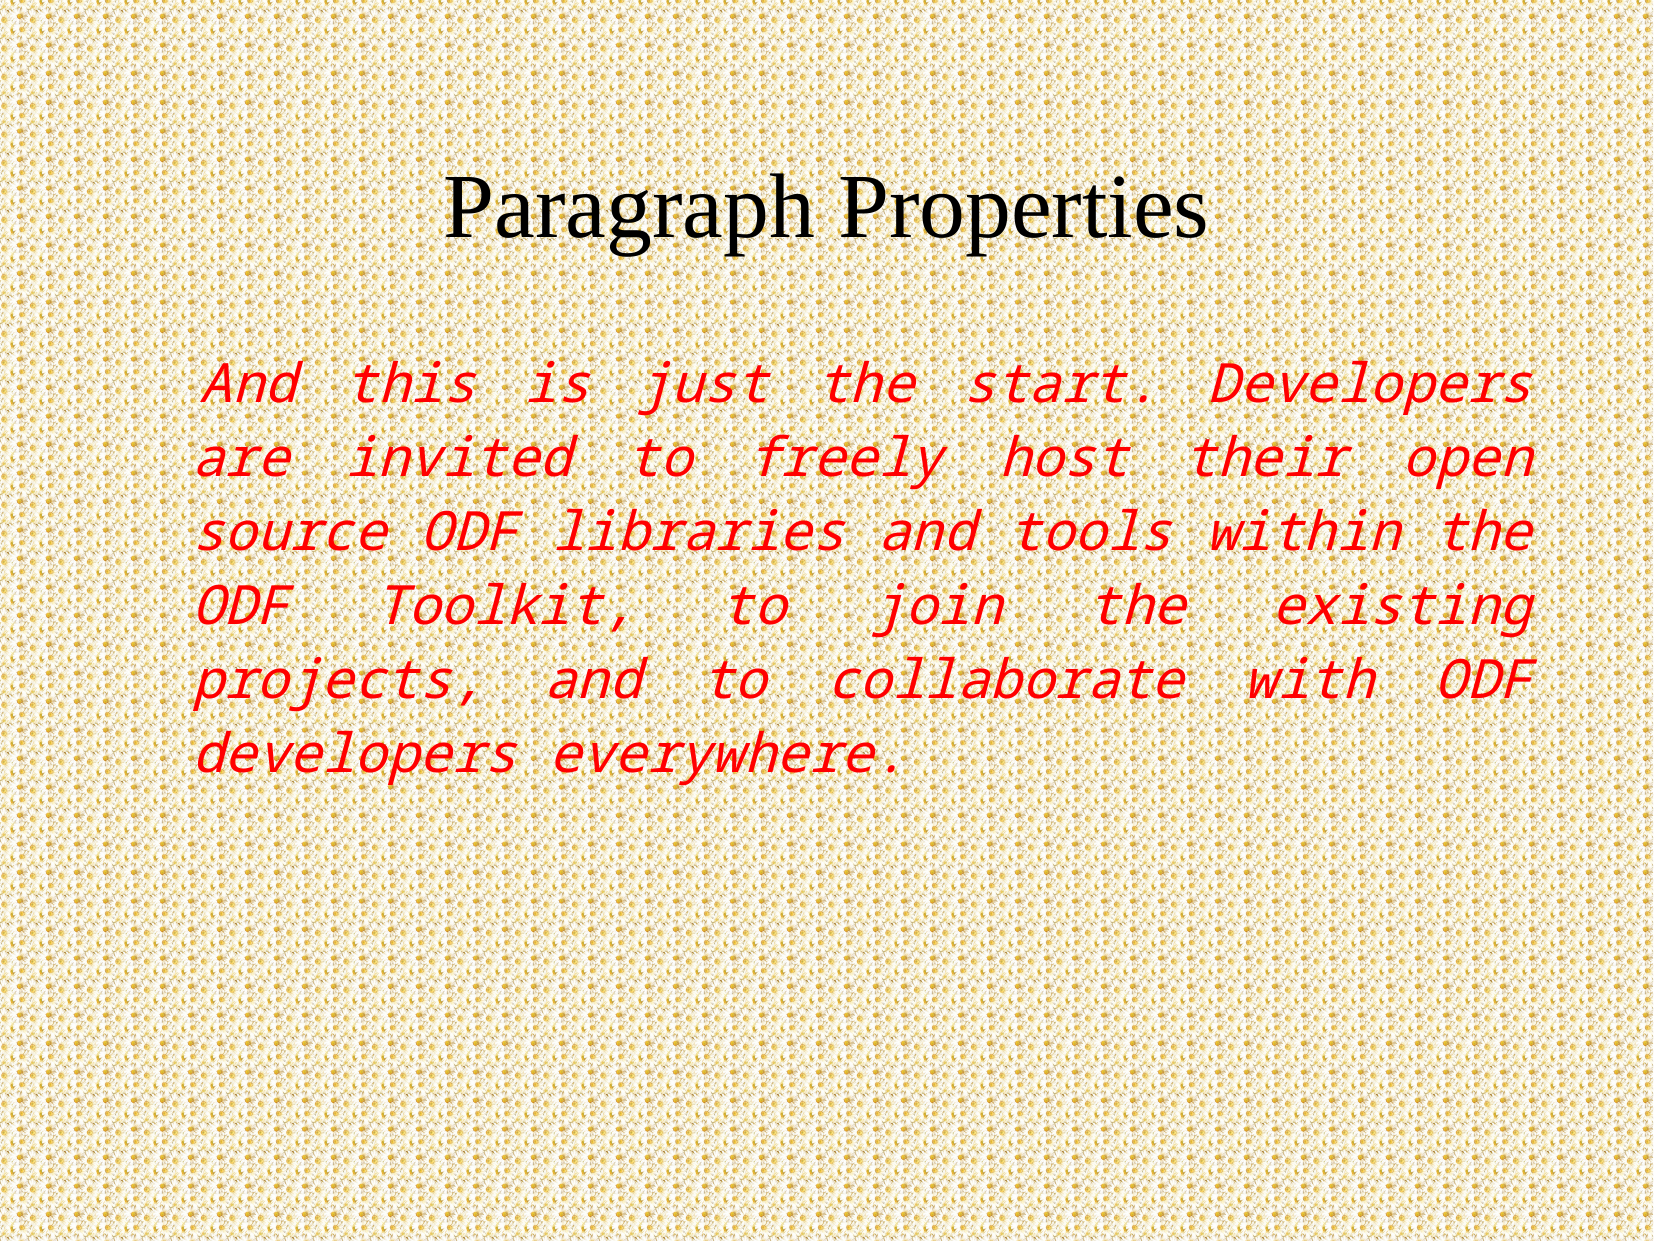

# Paragraph Properties
And this is just the start. Developers are invited to freely host their open source ODF libraries and tools within the ODF Toolkit, to join the existing projects, and to collaborate with ODF developers everywhere.